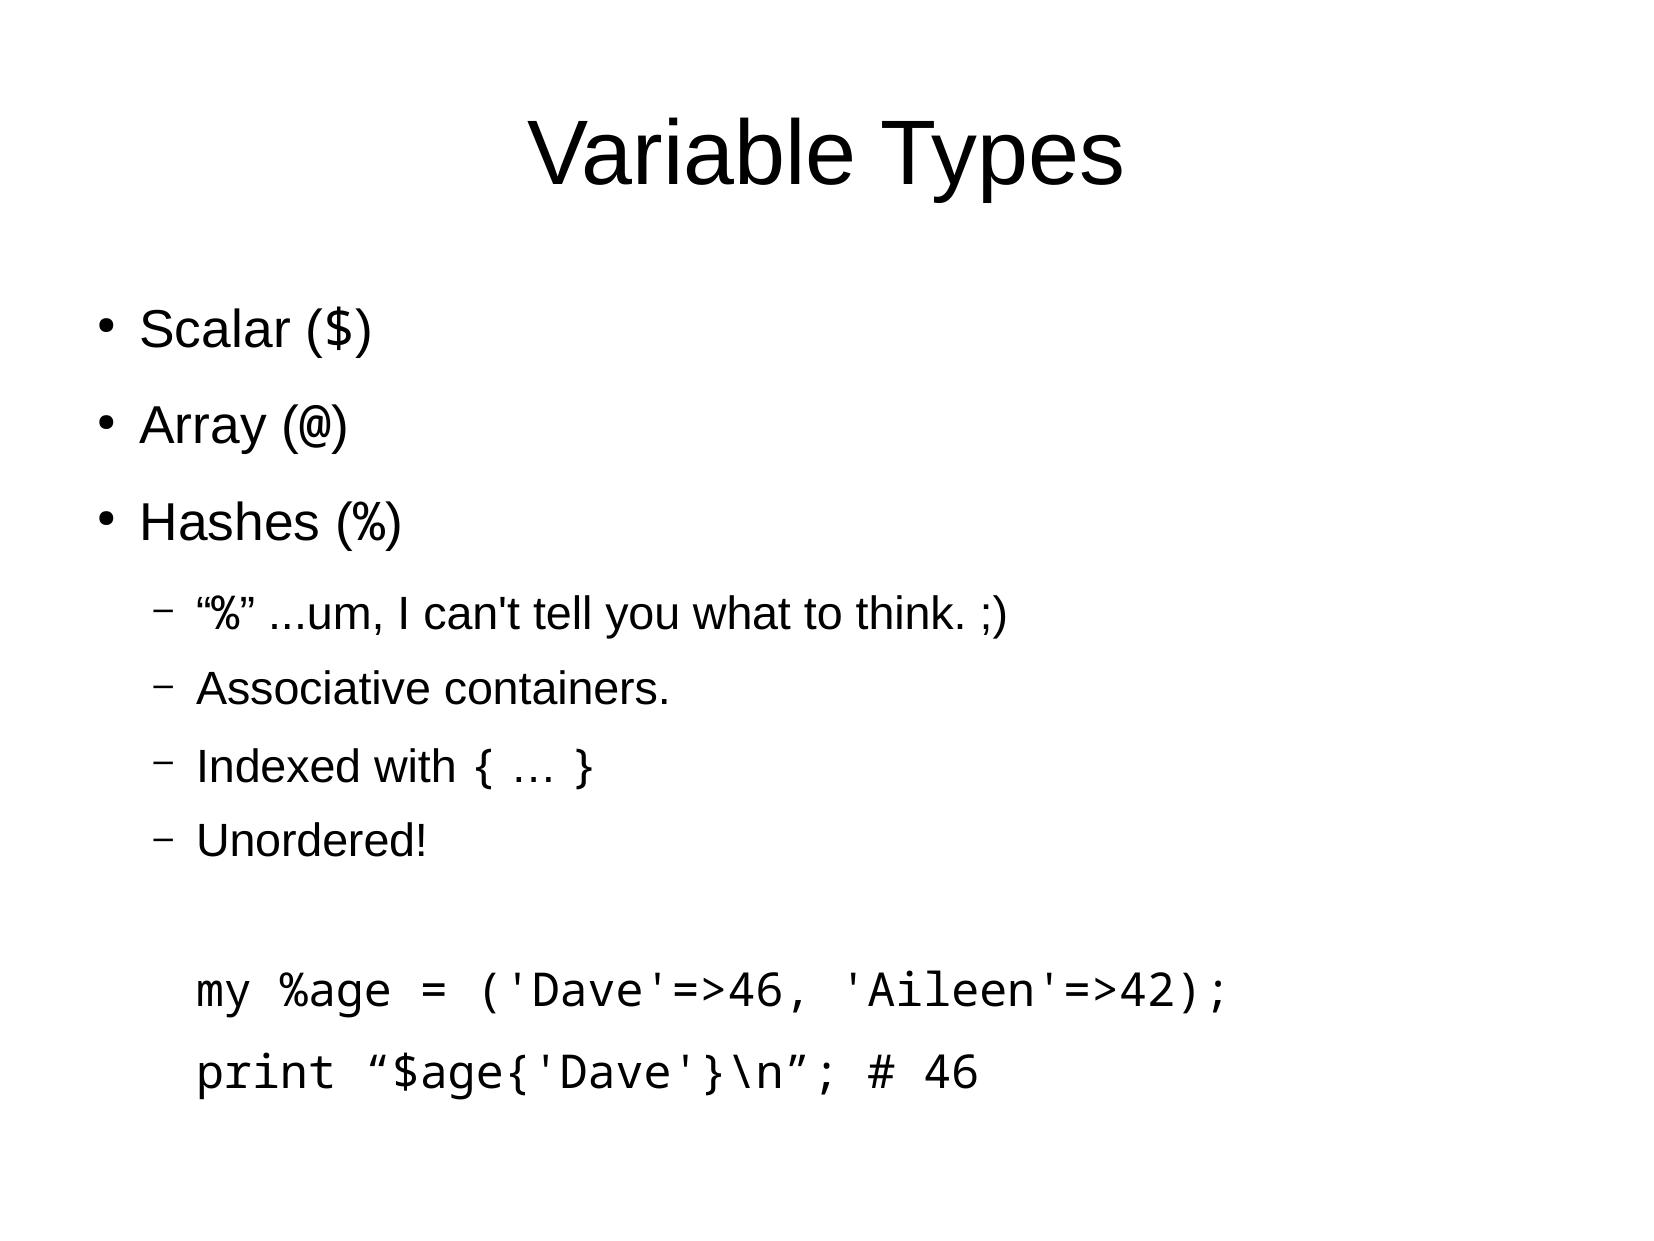

# Variable Types
Scalar ($)
Array (@)
Hashes (%)
“%” ...um, I can't tell you what to think. ;)
Associative containers.
Indexed with { … }
Unordered!
my %age = ('Dave'=>46, 'Aileen'=>42);
print “$age{'Dave'}\n”; # 46